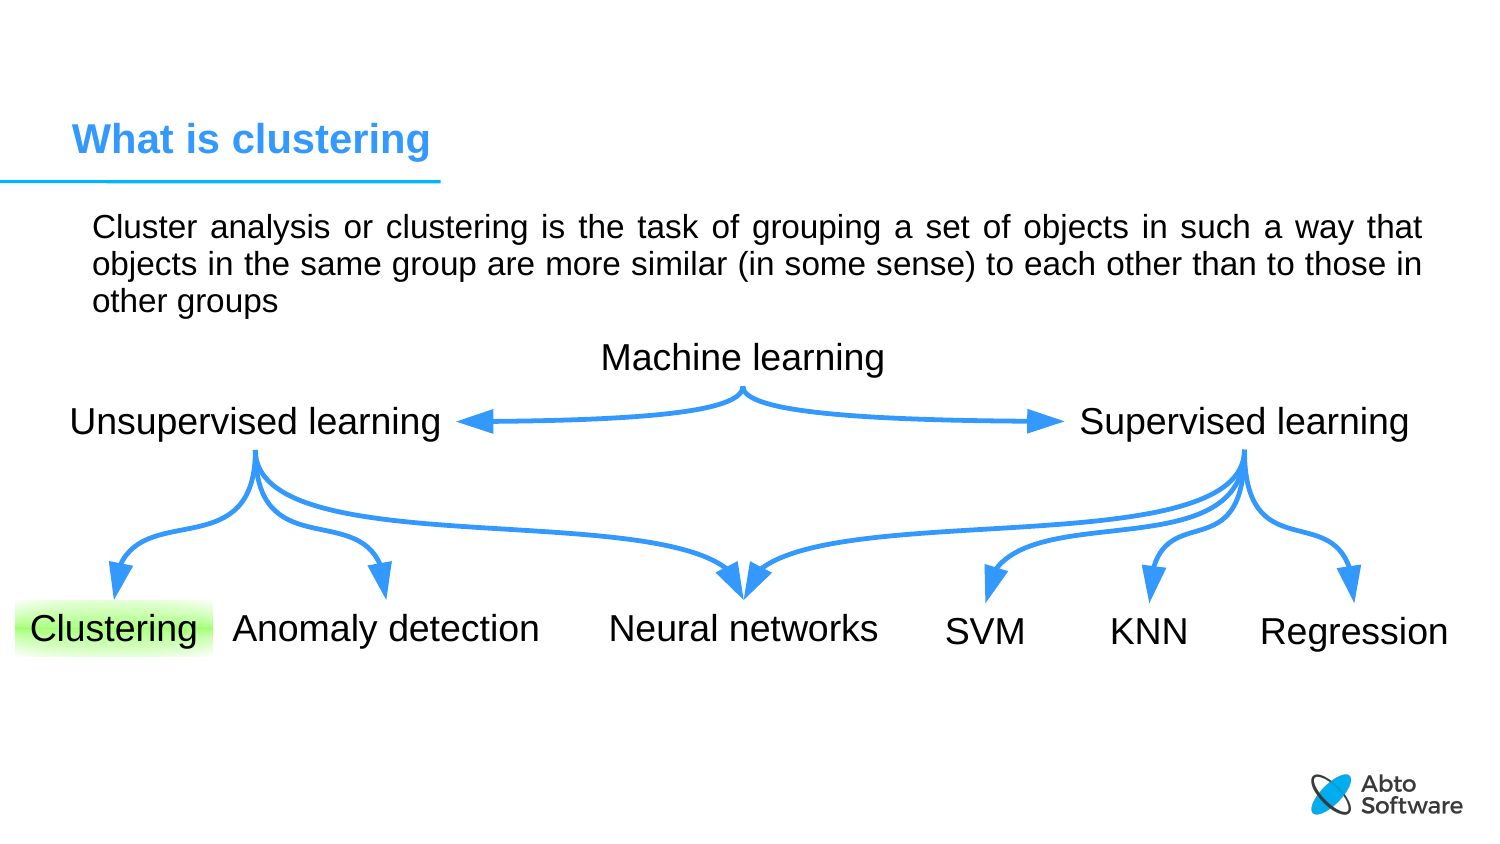

# What is clustering
Cluster analysis or clustering is the task of grouping a set of objects in such a way that objects in the same group are more similar (in some sense) to each other than to those in other groups
Machine learning
Supervised learning
Unsupervised learning
Clustering
Anomaly detection
Neural networks
SVM
KNN
Regression